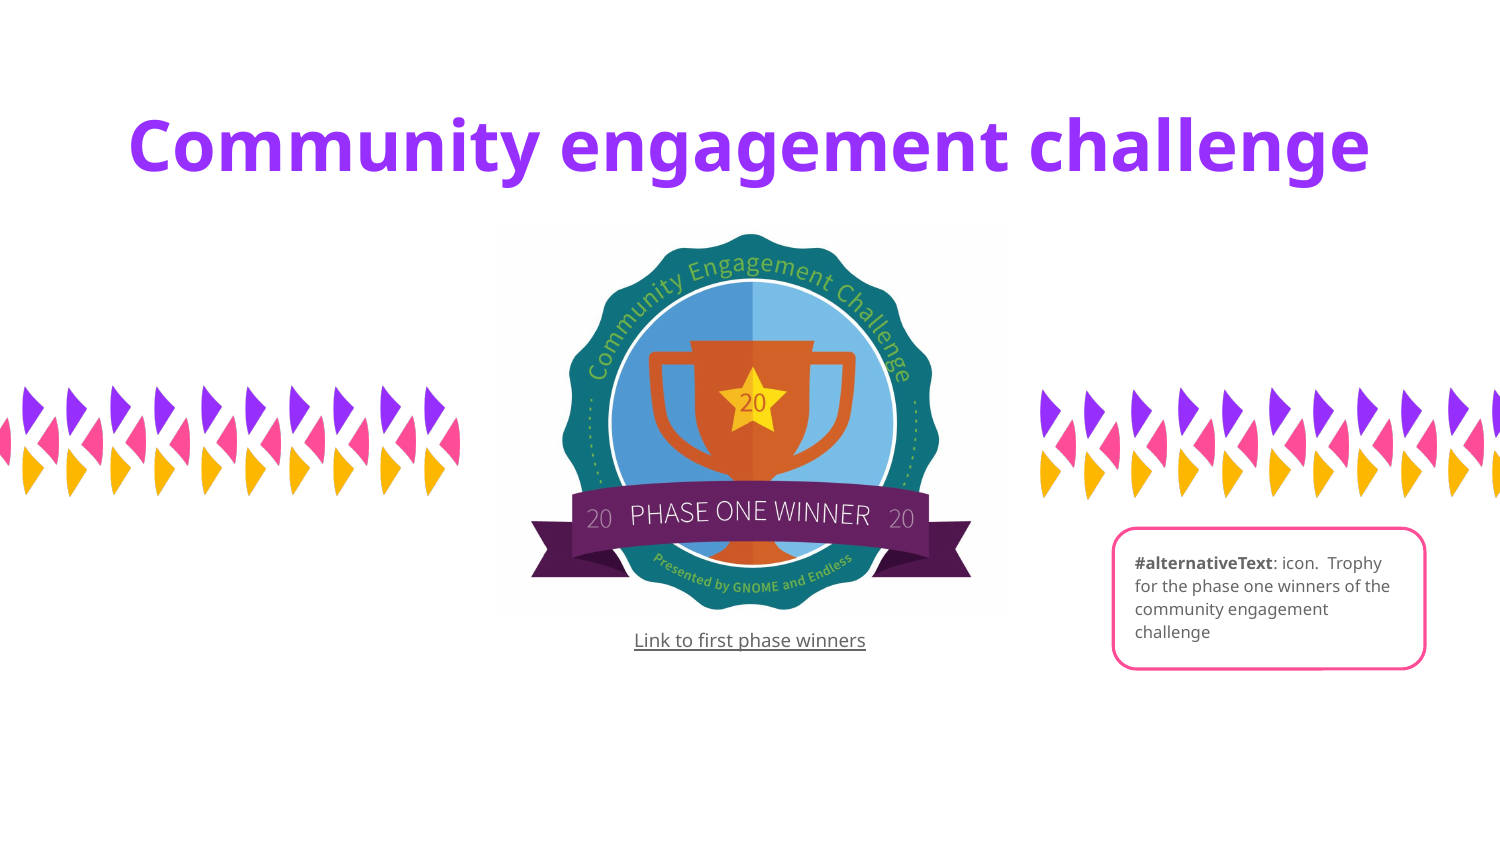

# Community engagement challenge
#alternativeText: icon. Trophy for the phase one winners of the community engagement challenge
Link to first phase winners